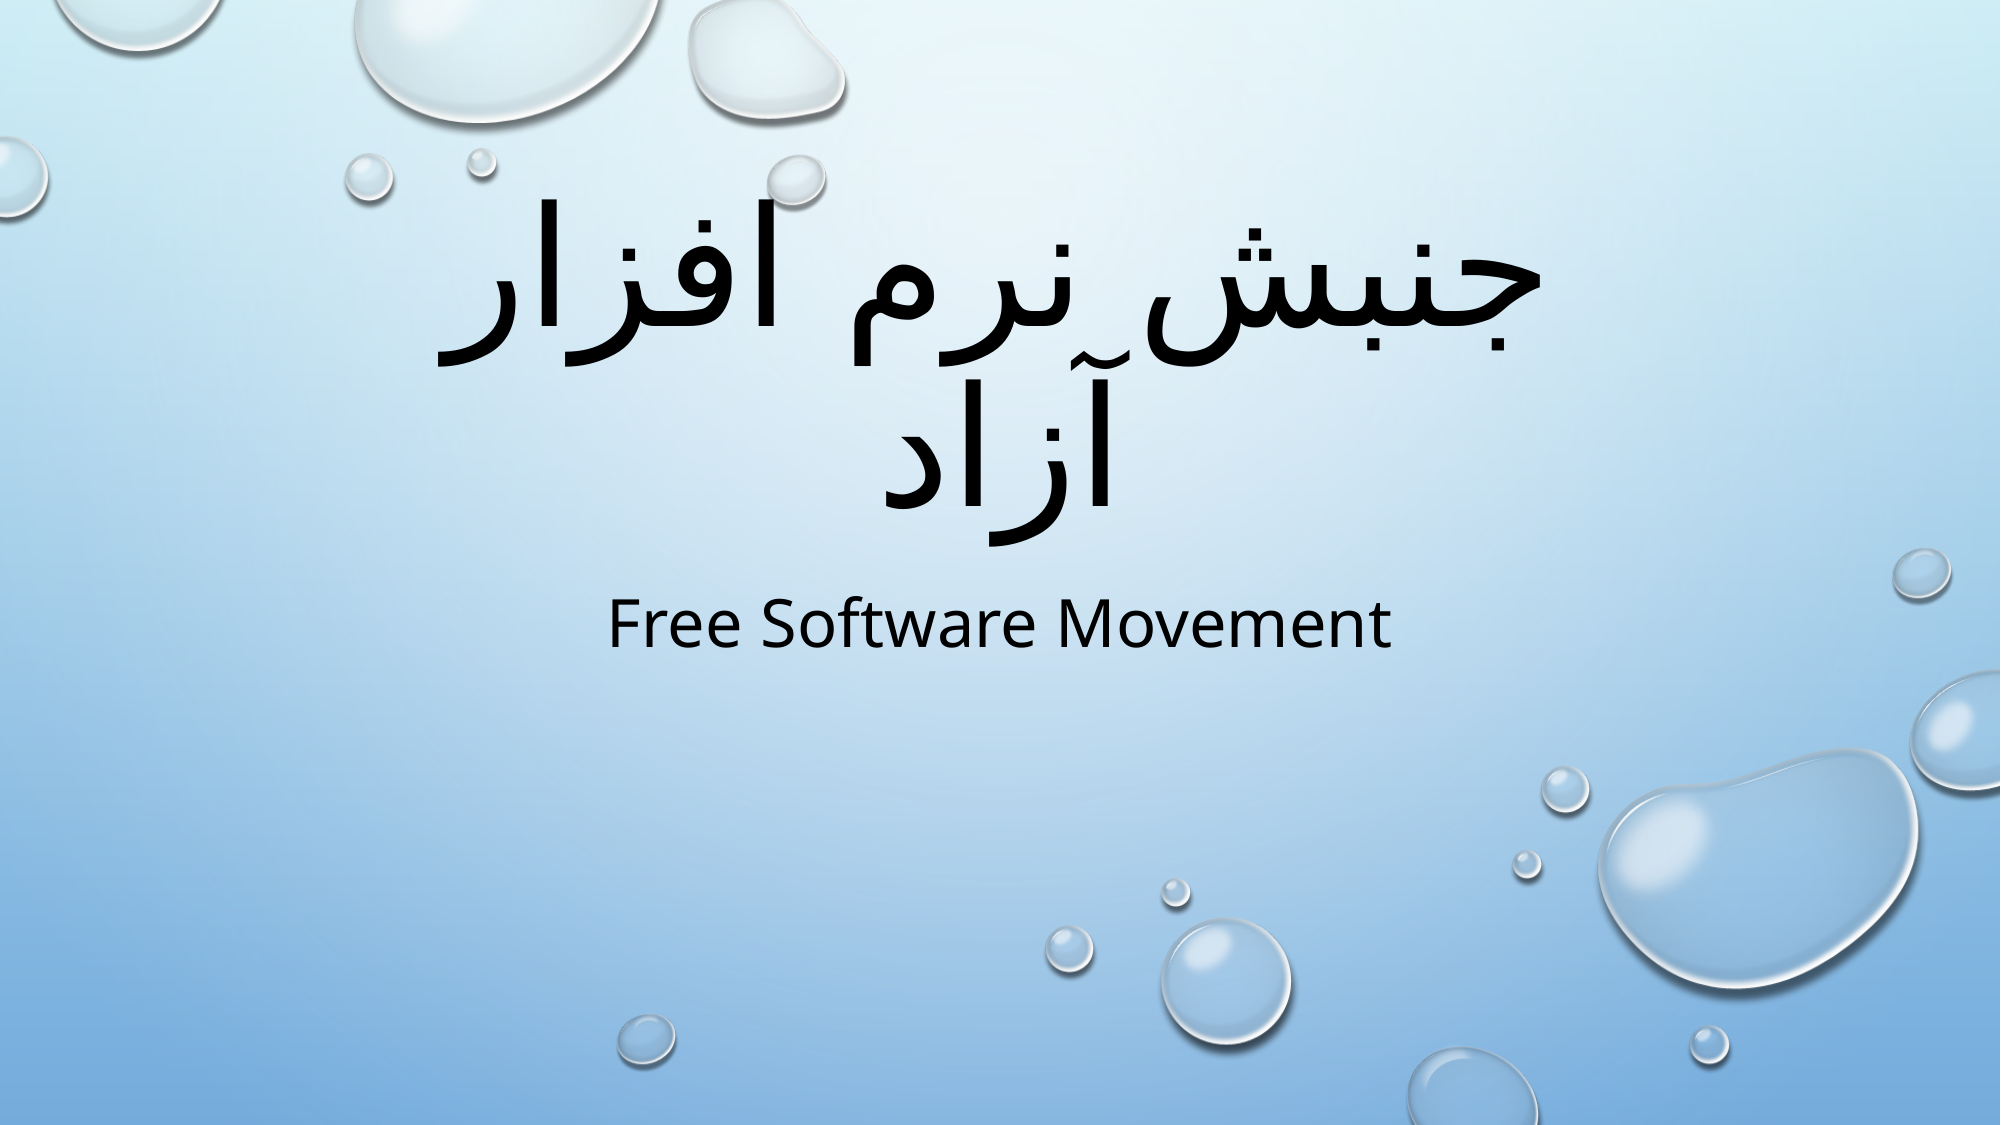

# جنبش نرم افزار آزاد
Free Software Movement